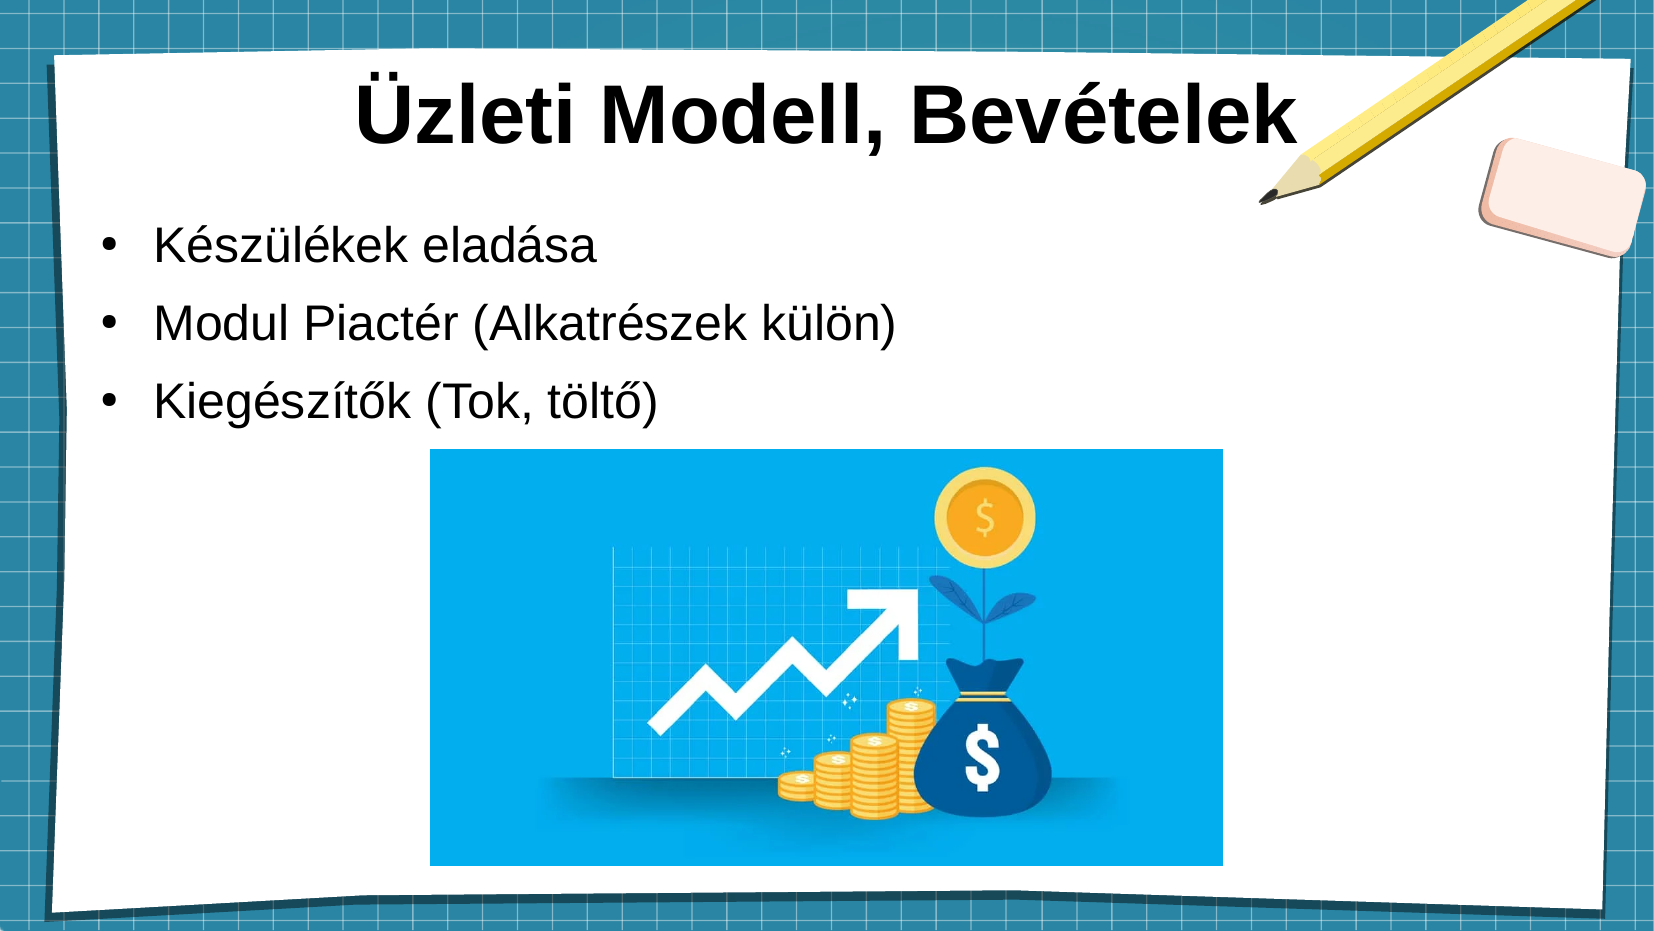

# Üzleti Modell, Bevételek
Készülékek eladása
Modul Piactér (Alkatrészek külön)
Kiegészítők (Tok, töltő)